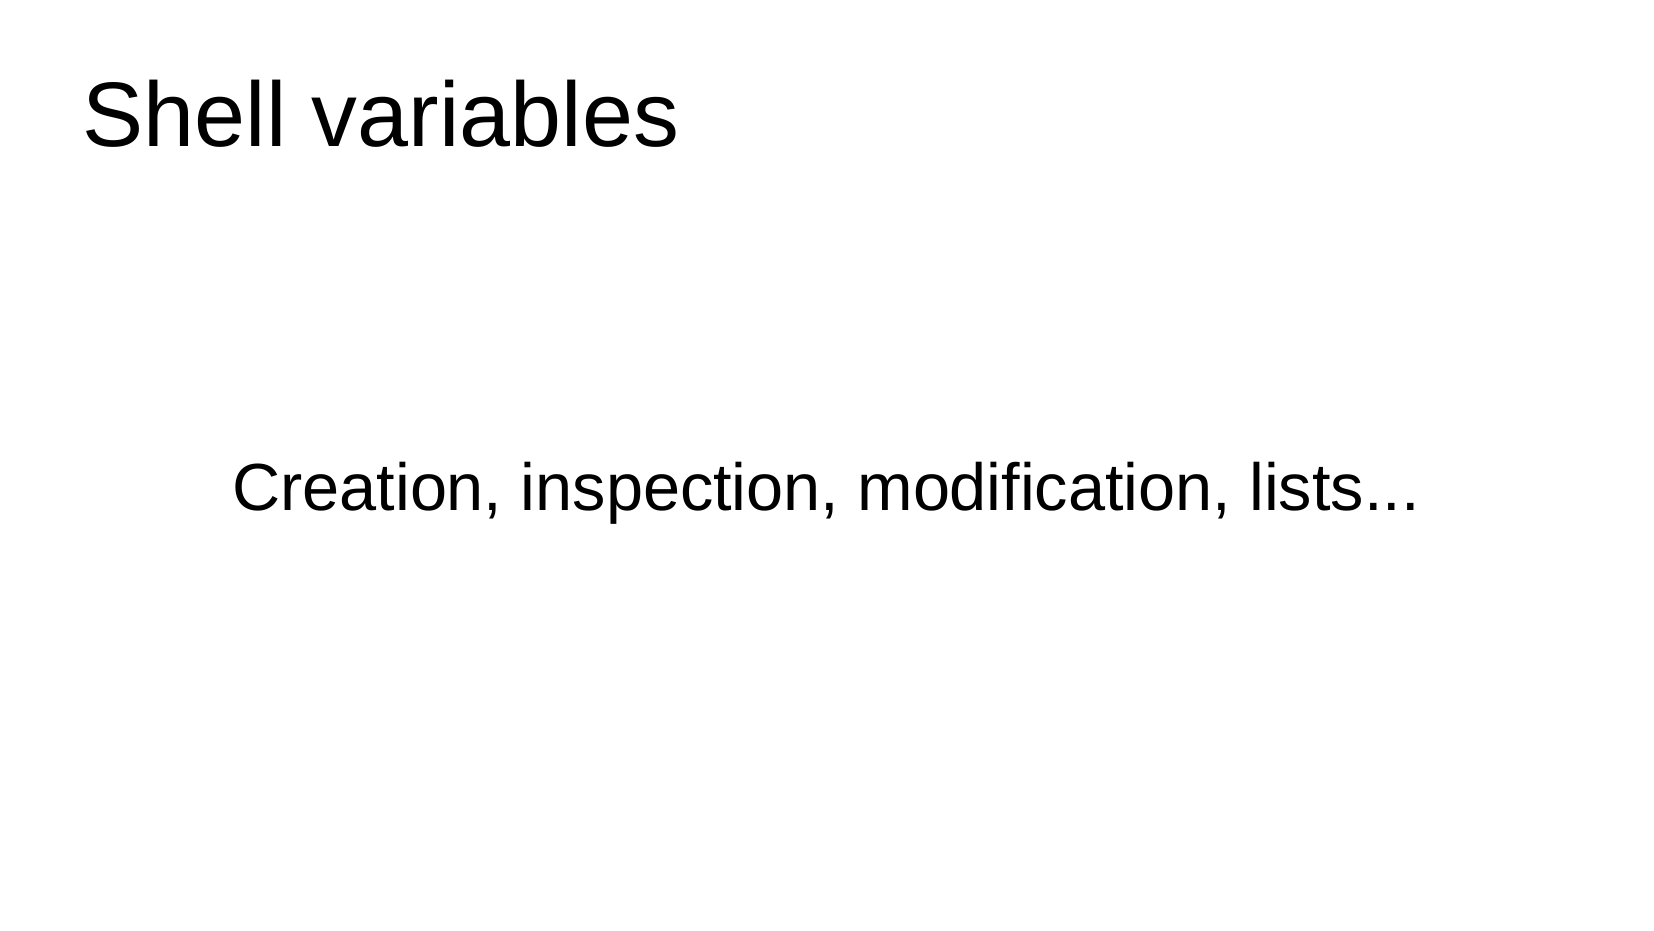

# Shell variables
Creation, inspection, modification, lists...